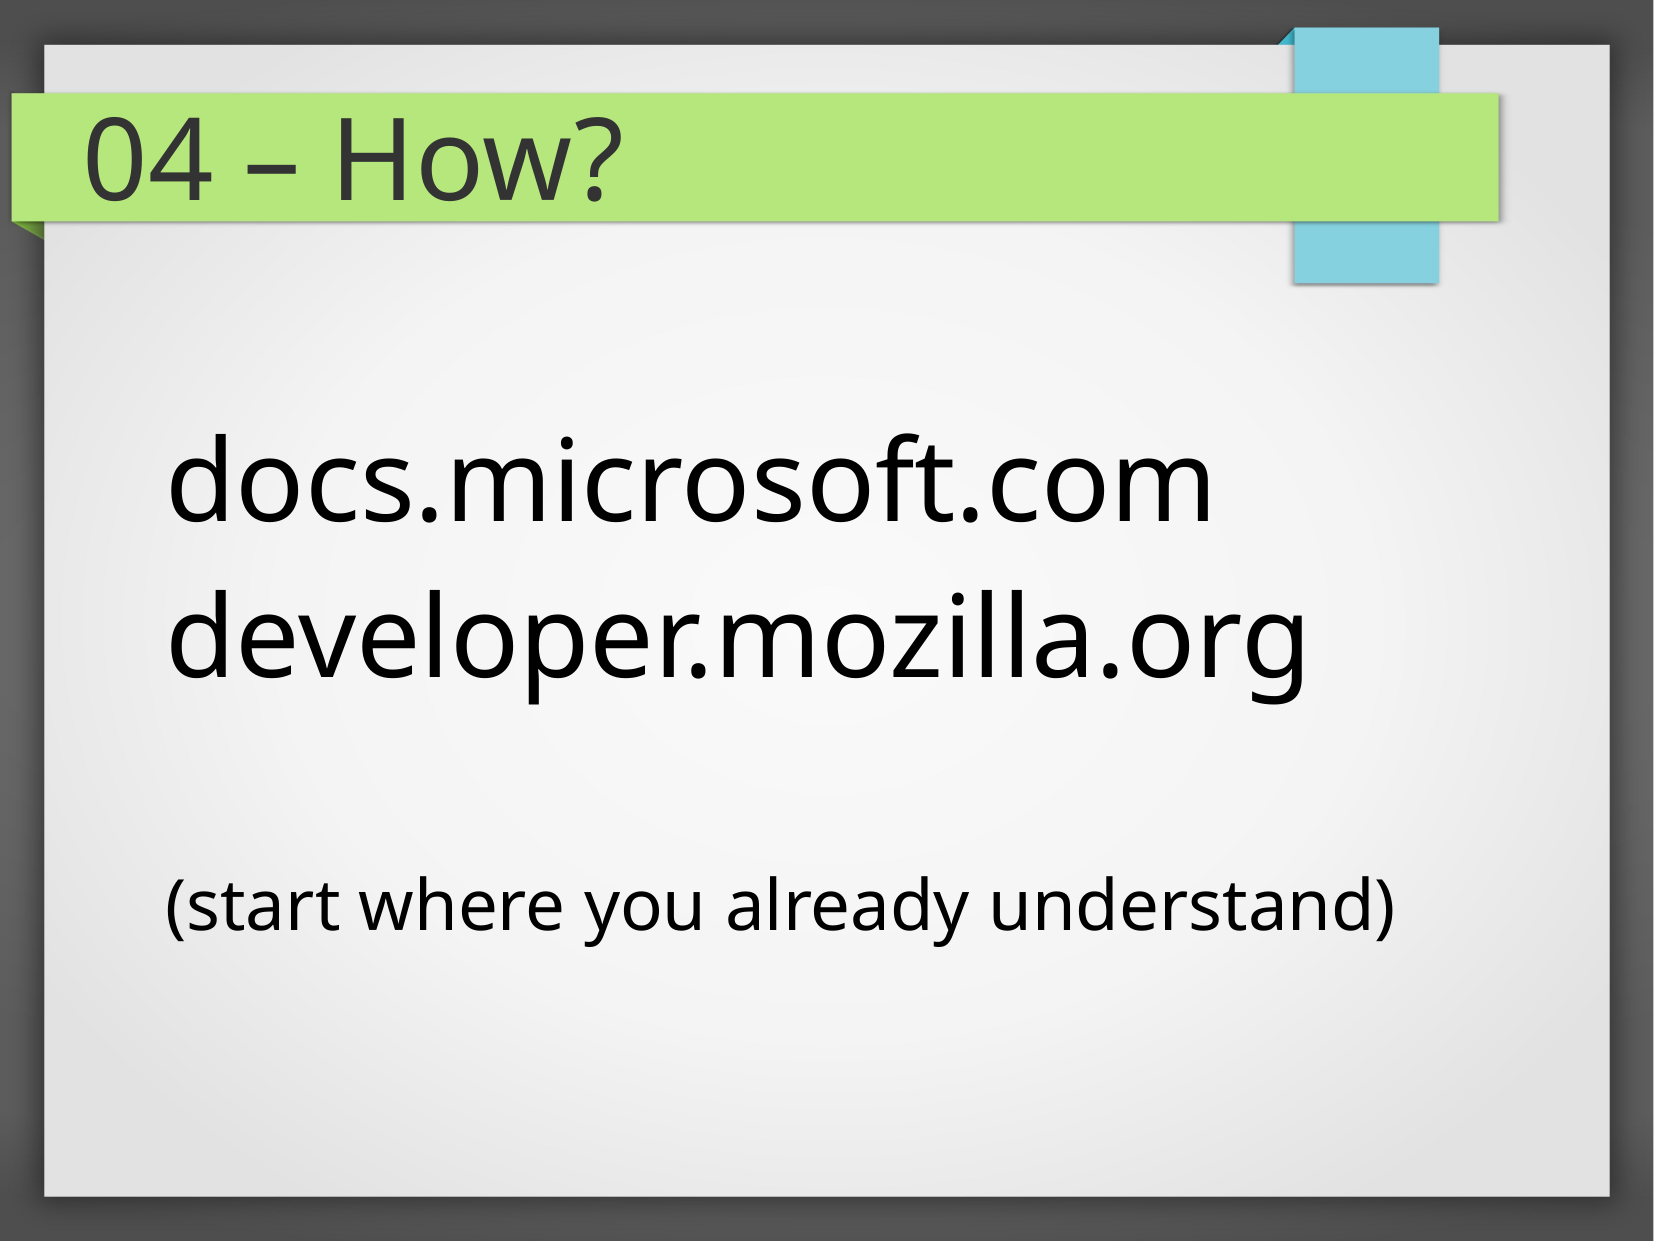

# 04 – How?
docs.microsoft.com
developer.mozilla.org
(start where you already understand)